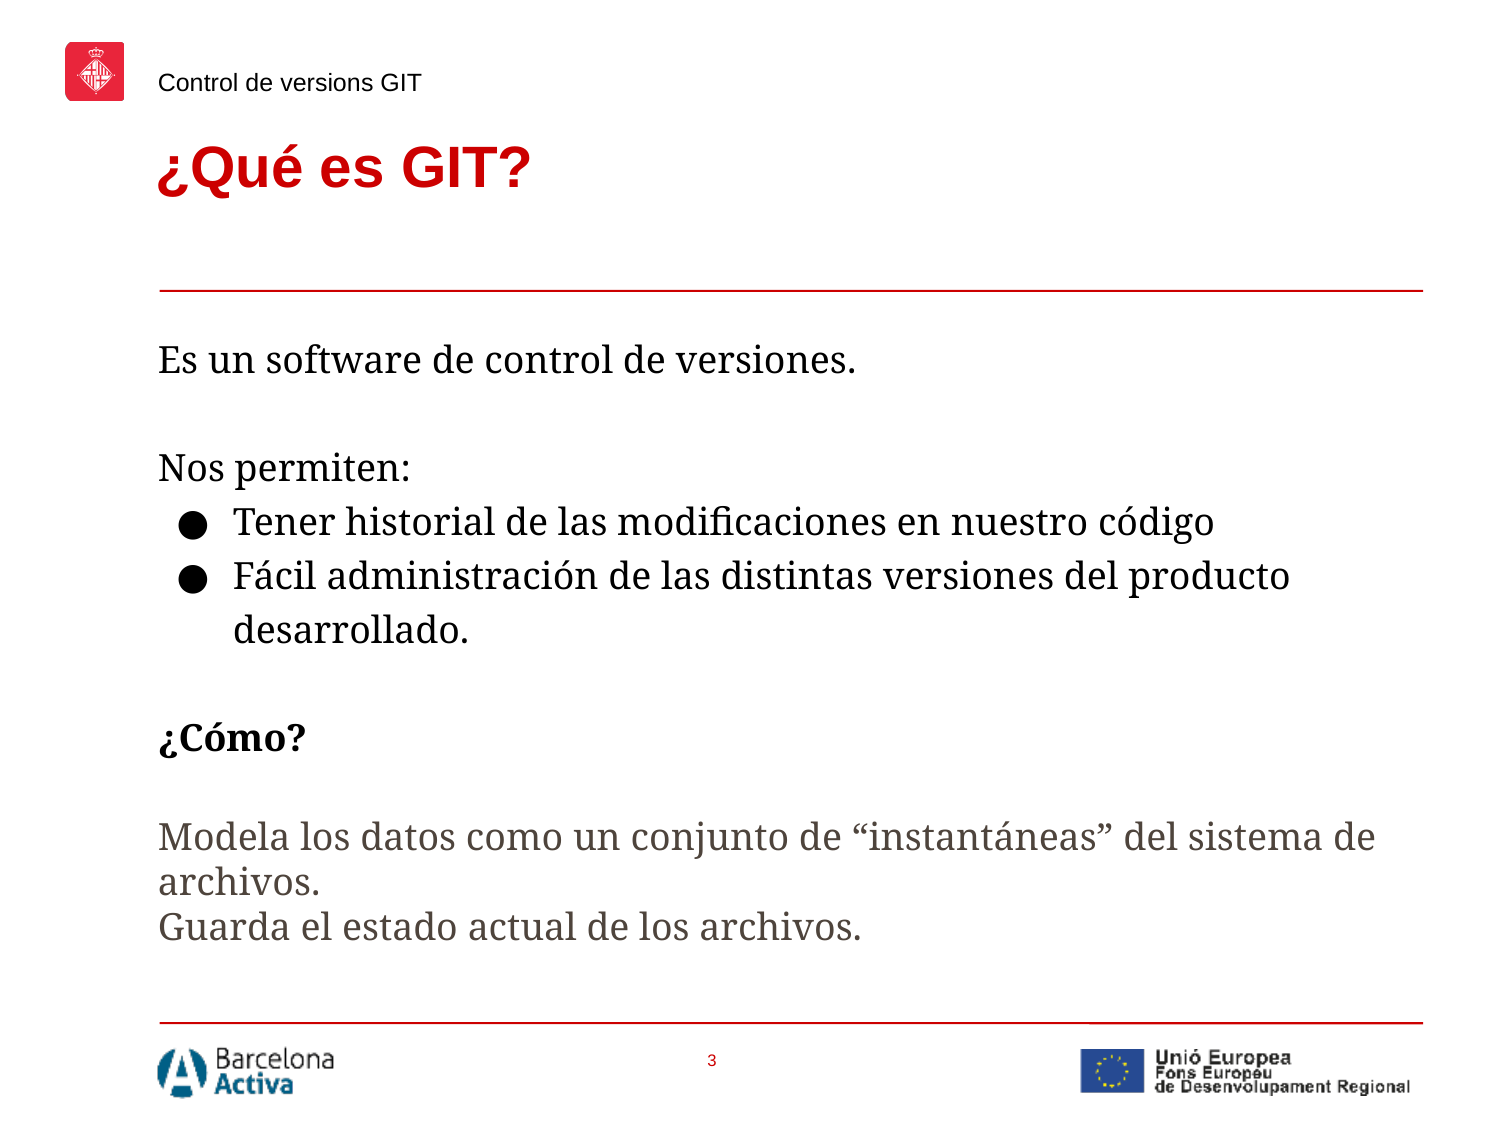

Control de versions GIT
¿Qué es GIT?
Es un software de control de versiones.
Nos permiten:
Tener historial de las modificaciones en nuestro código
Fácil administración de las distintas versiones del producto desarrollado.
¿Cómo?
Modela los datos como un conjunto de “instantáneas” del sistema de archivos.
Guarda el estado actual de los archivos.